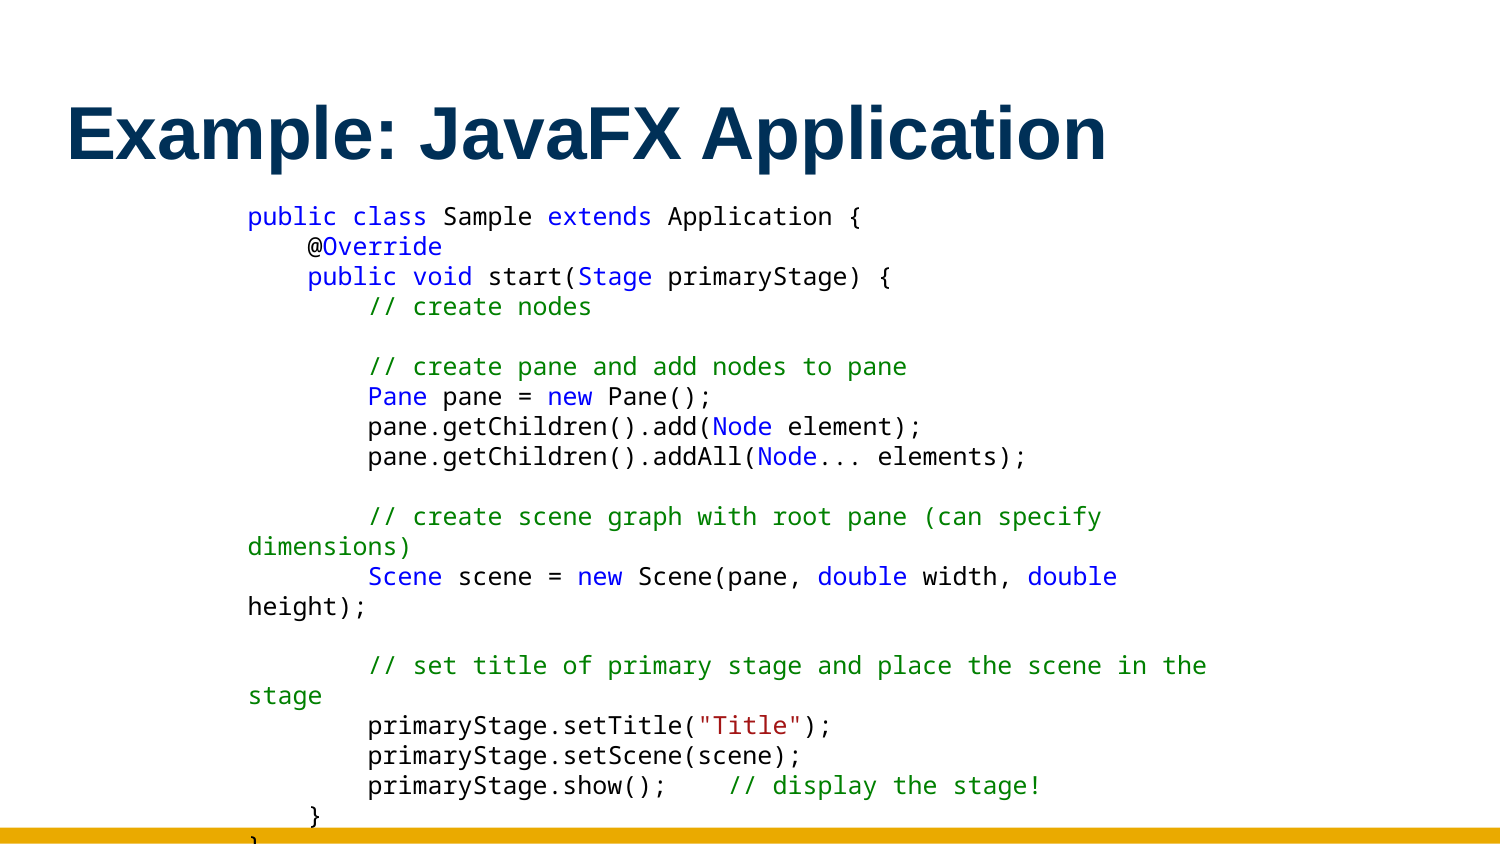

# Example: JavaFX Application
public class Sample extends Application {
    @Override
    public void start(Stage primaryStage) {
        // create nodes
        // create pane and add nodes to pane
        Pane pane = new Pane();
        pane.getChildren().add(Node element);
        pane.getChildren().addAll(Node... elements);
        // create scene graph with root pane (can specify dimensions)
        Scene scene = new Scene(pane, double width, double height);
        // set title of primary stage and place the scene in the stage
        primaryStage.setTitle("Title");
        primaryStage.setScene(scene);
        primaryStage.show(); // display the stage!
    }
}